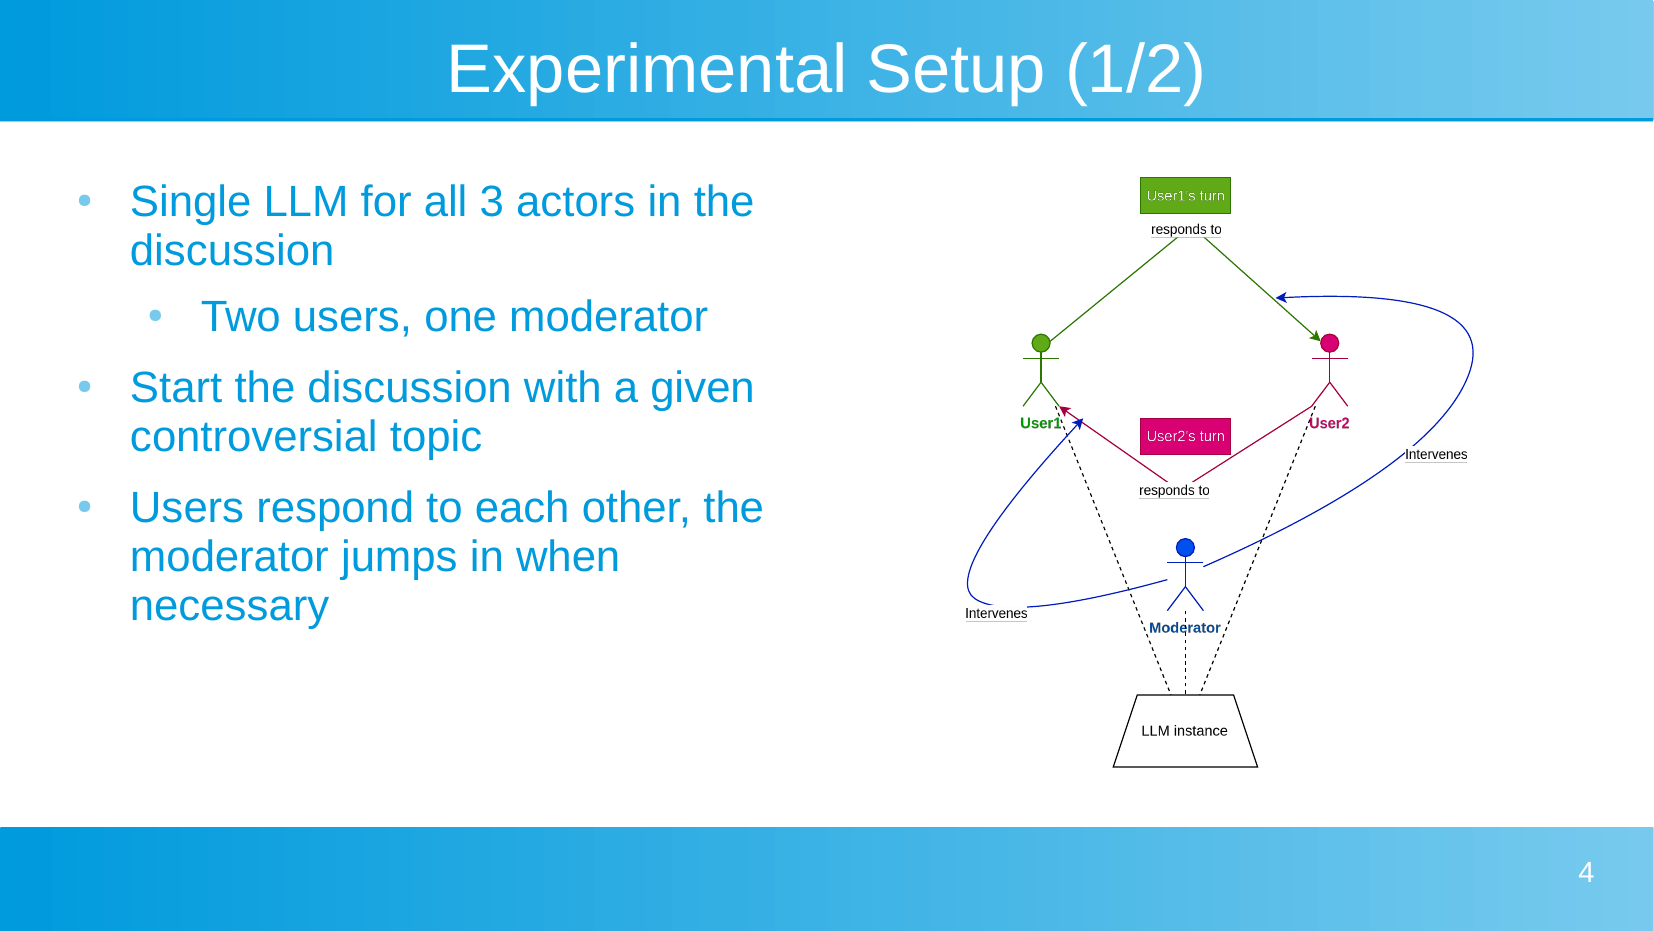

# Experimental Setup (1/2)
Single LLM for all 3 actors in the discussion
Two users, one moderator
Start the discussion with a given controversial topic
Users respond to each other, the moderator jumps in when necessary
4